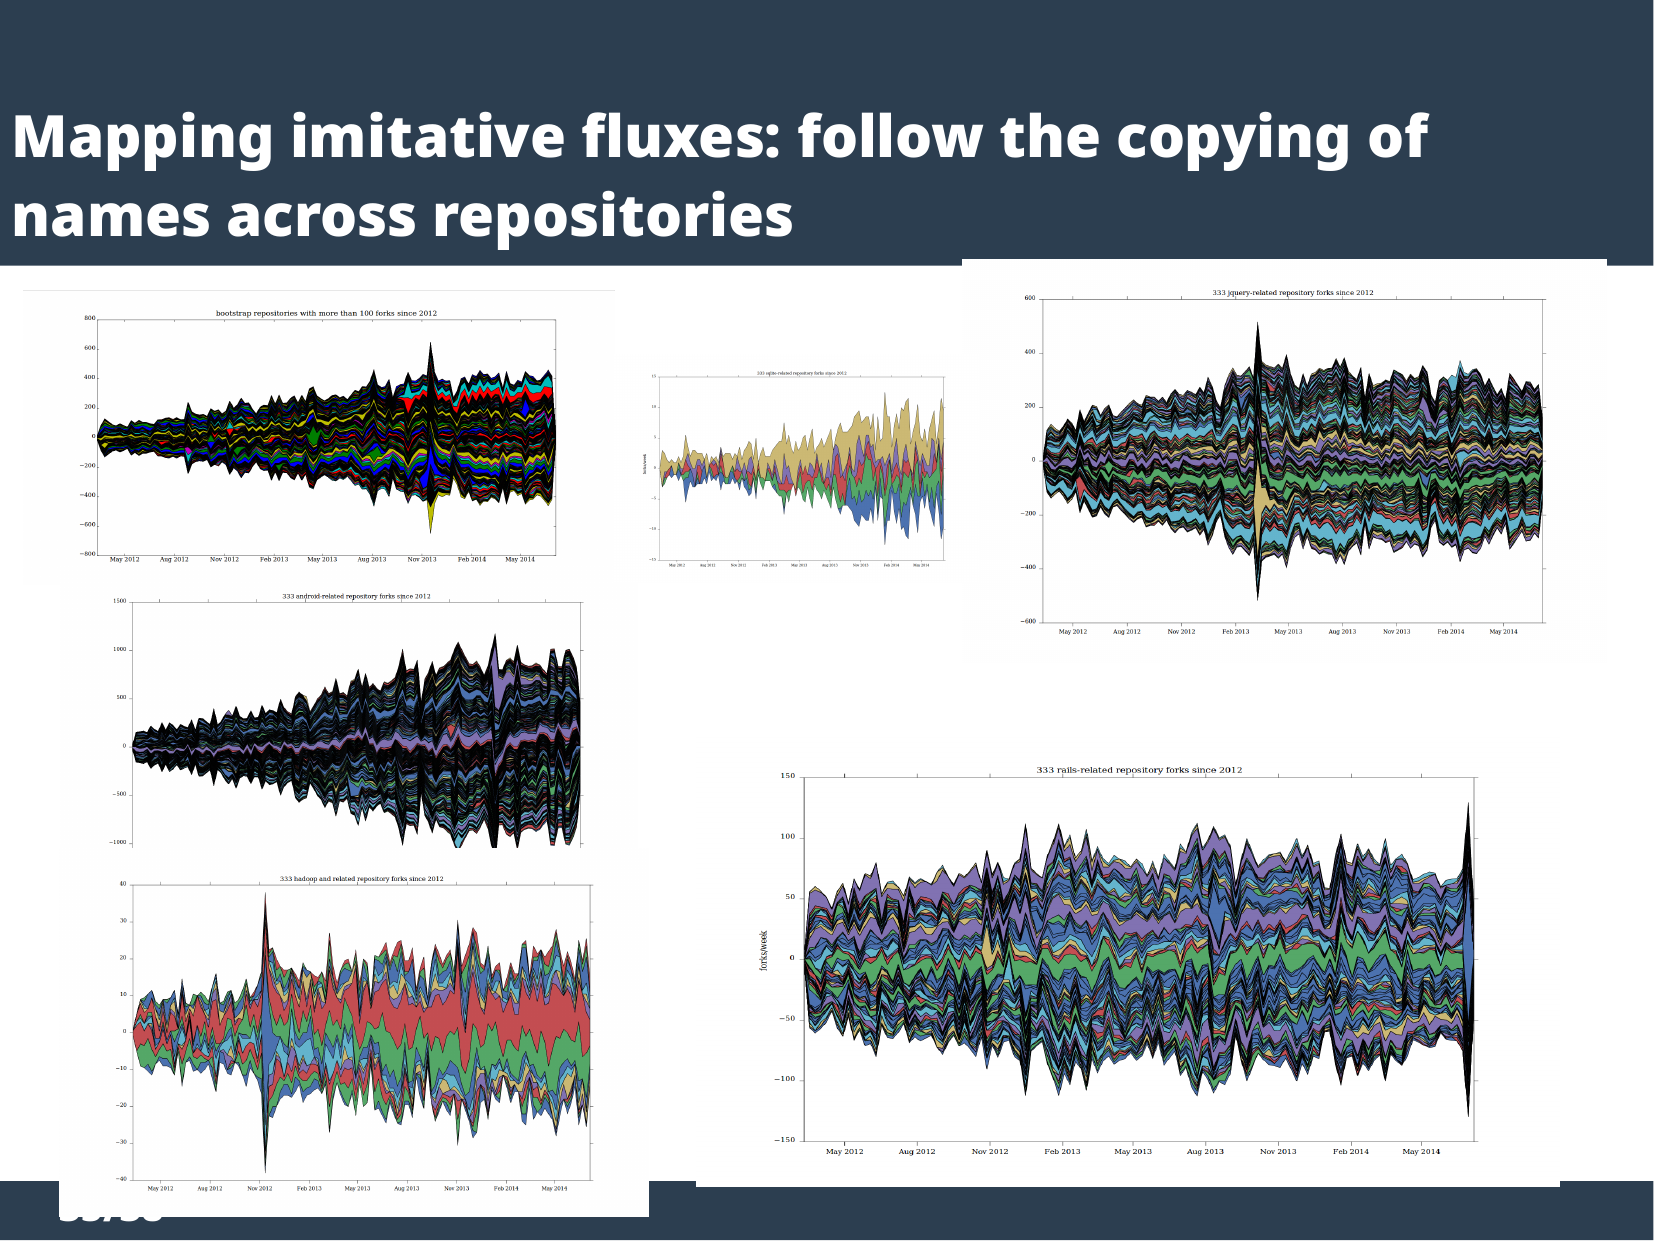

# Mapping imitative fluxes: follow the copying of names across repositories